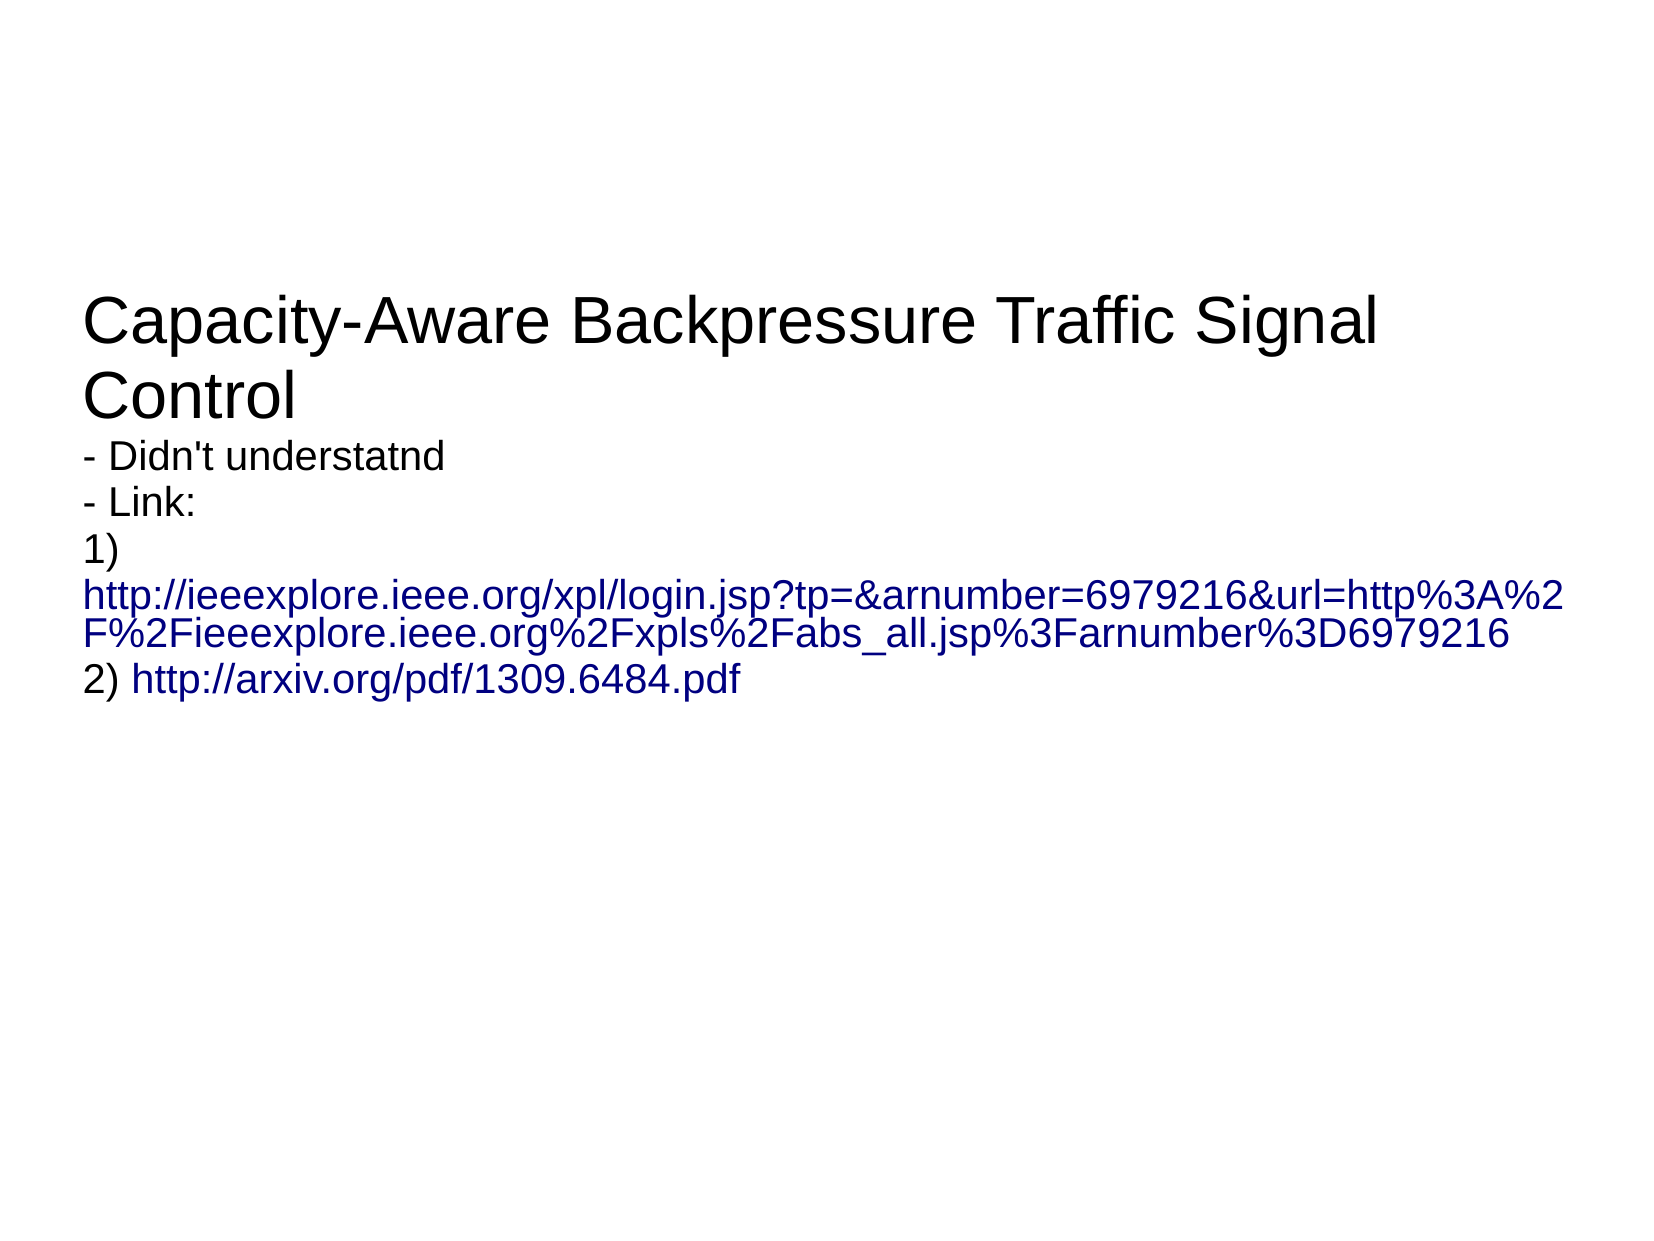

# Capacity-Aware Backpressure Traffic Signal Control
- Didn't understatnd
- Link:
1) http://ieeexplore.ieee.org/xpl/login.jsp?tp=&arnumber=6979216&url=http%3A%2F%2Fieeexplore.ieee.org%2Fxpls%2Fabs_all.jsp%3Farnumber%3D6979216
2) http://arxiv.org/pdf/1309.6484.pdf